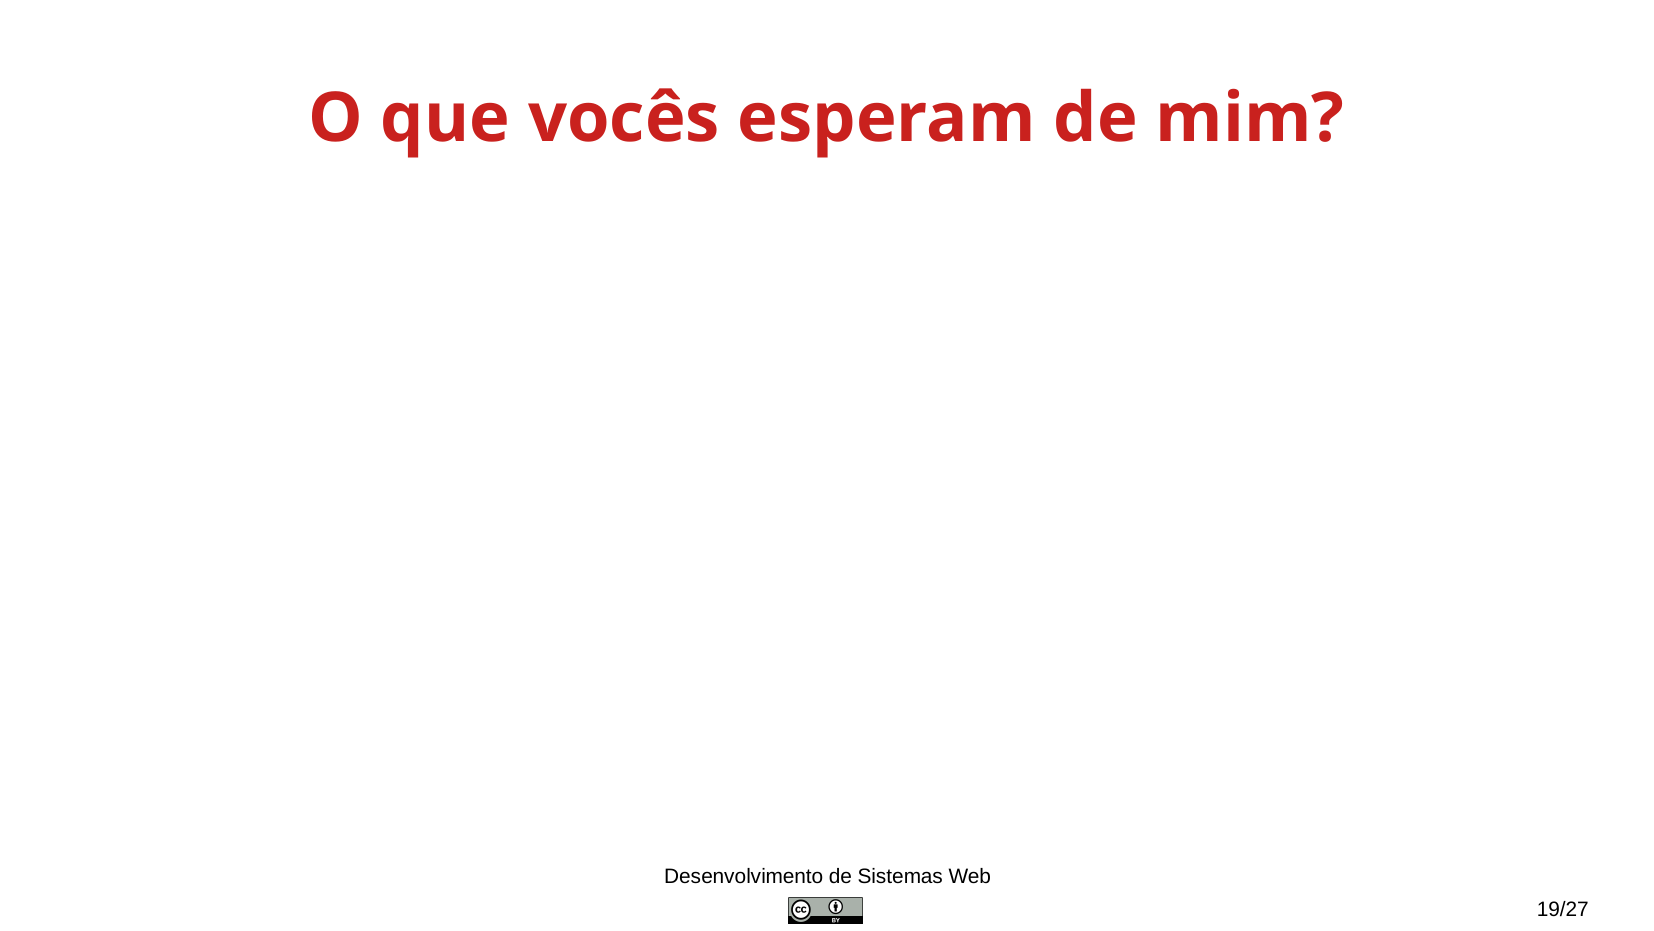

# O que vocês esperam de mim?
19